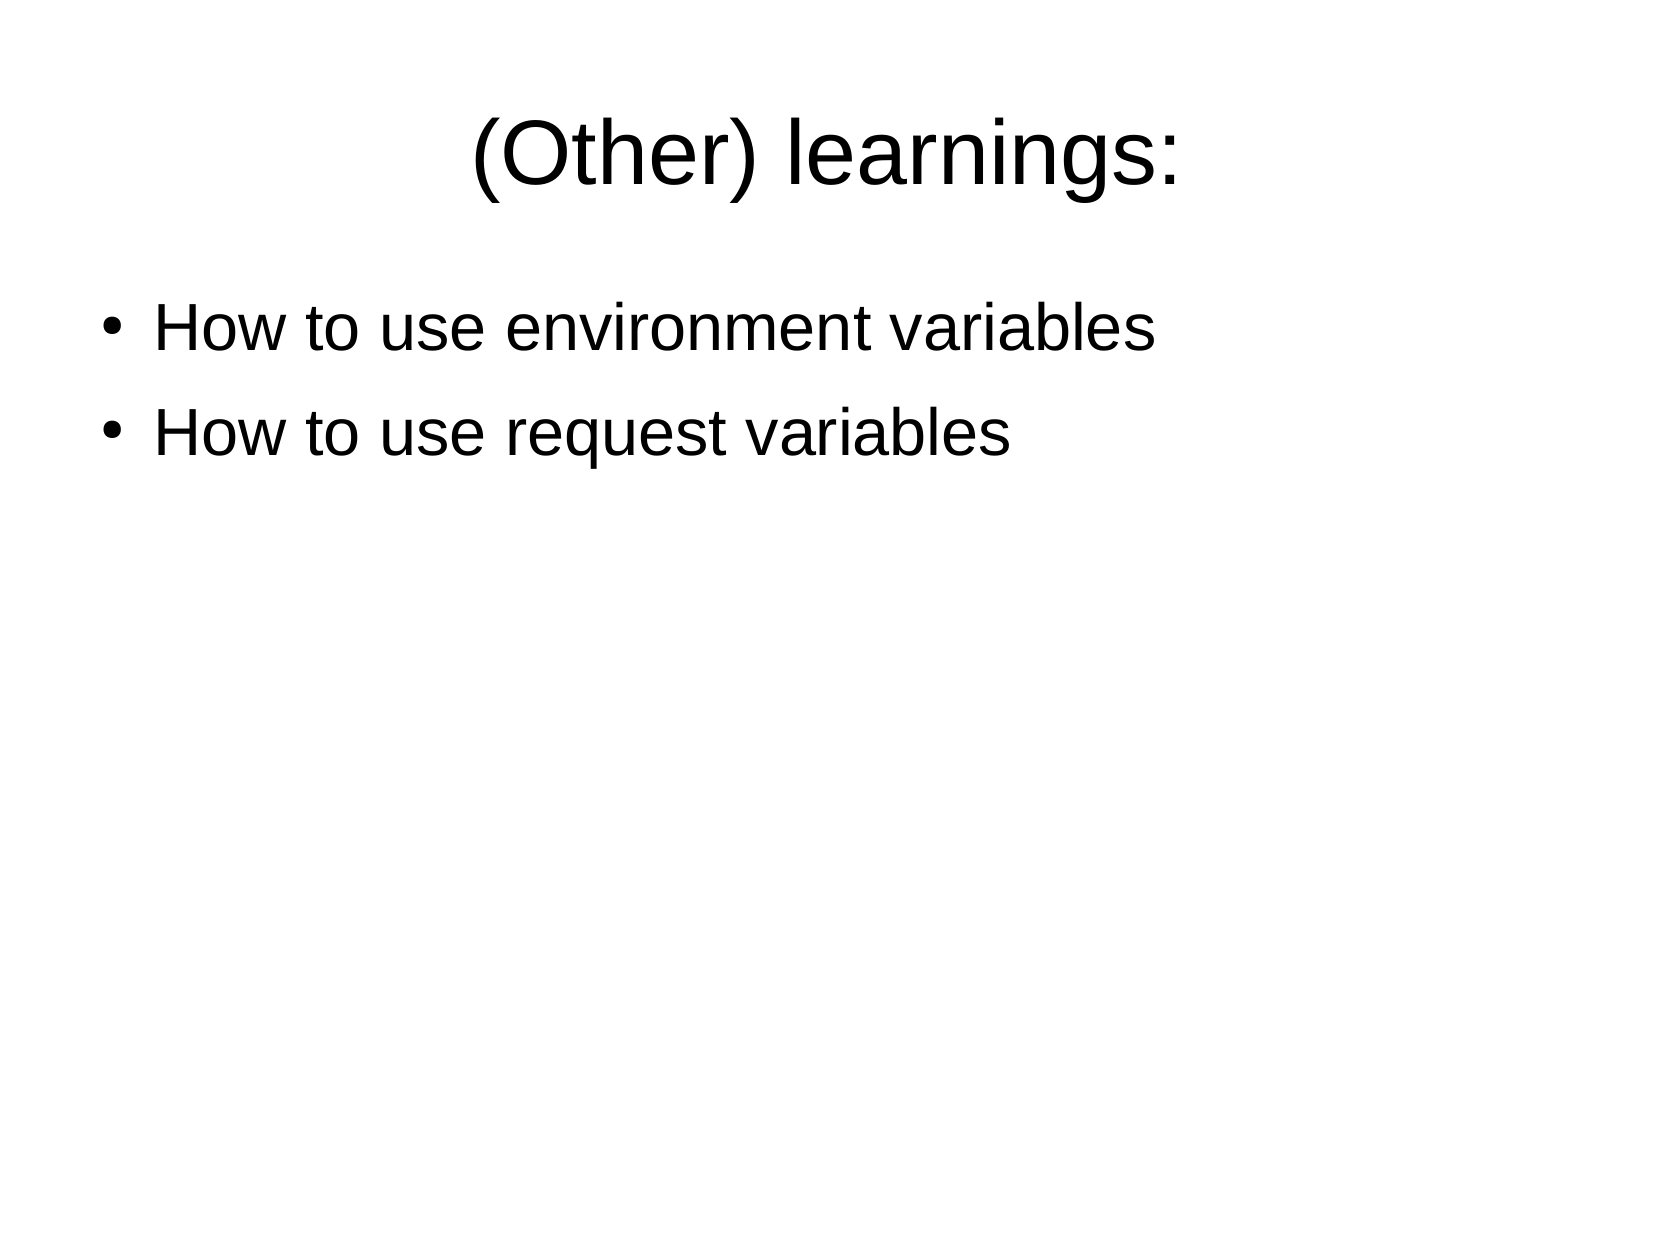

# (Other) learnings:
How to use environment variables
How to use request variables